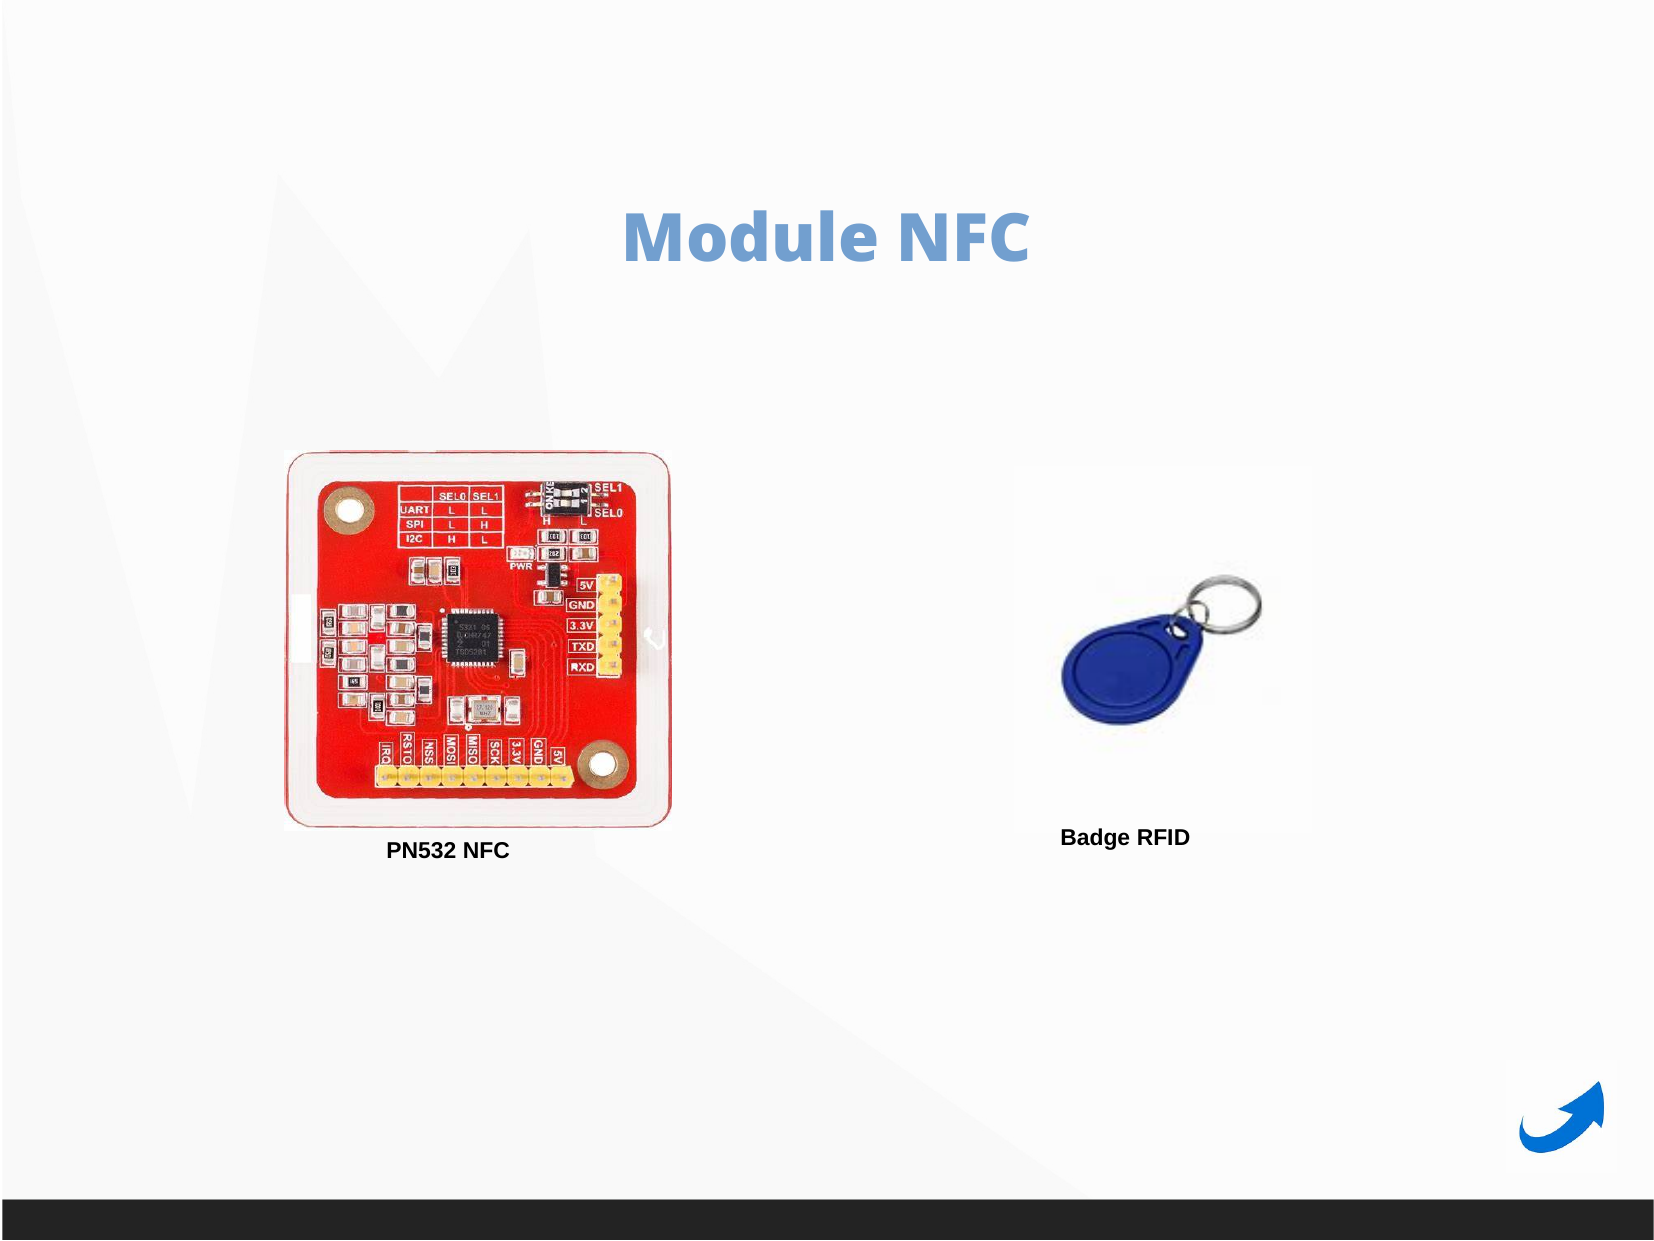

# Module NFC
Badge RFID
PN532 NFC